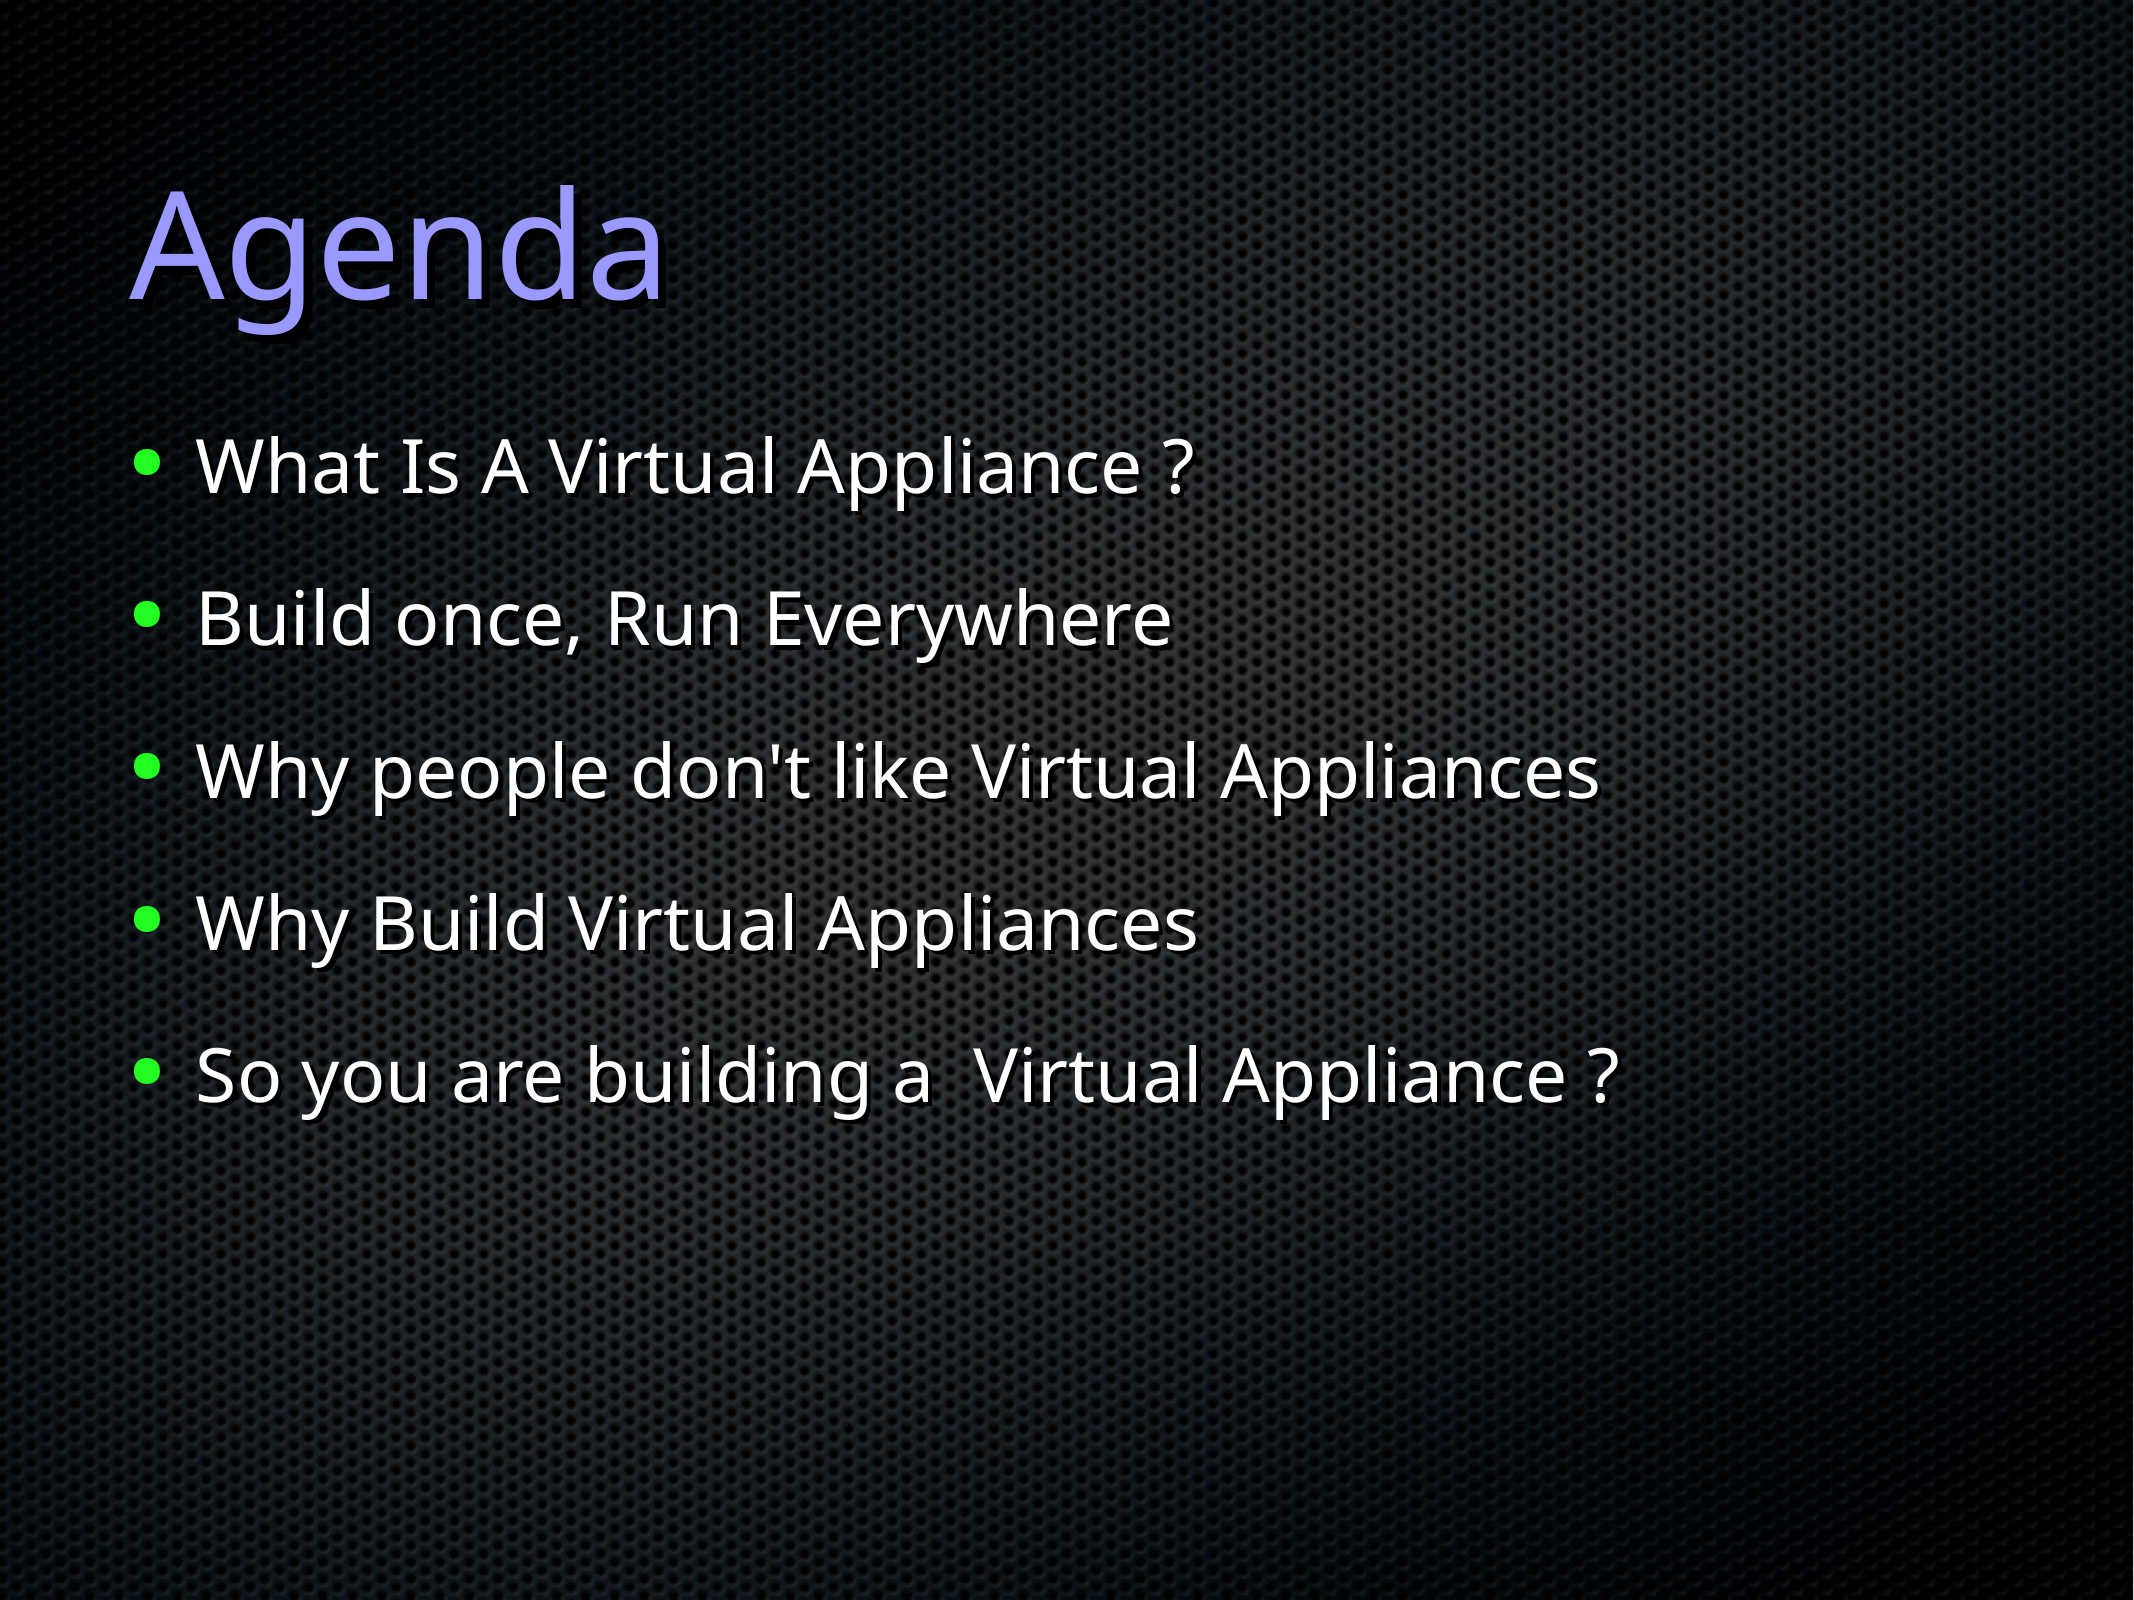

# Agenda
What Is A Virtual Appliance ?
Build once, Run Everywhere
Why people don't like Virtual Appliances
Why Build Virtual Appliances
So you are building a Virtual Appliance ?